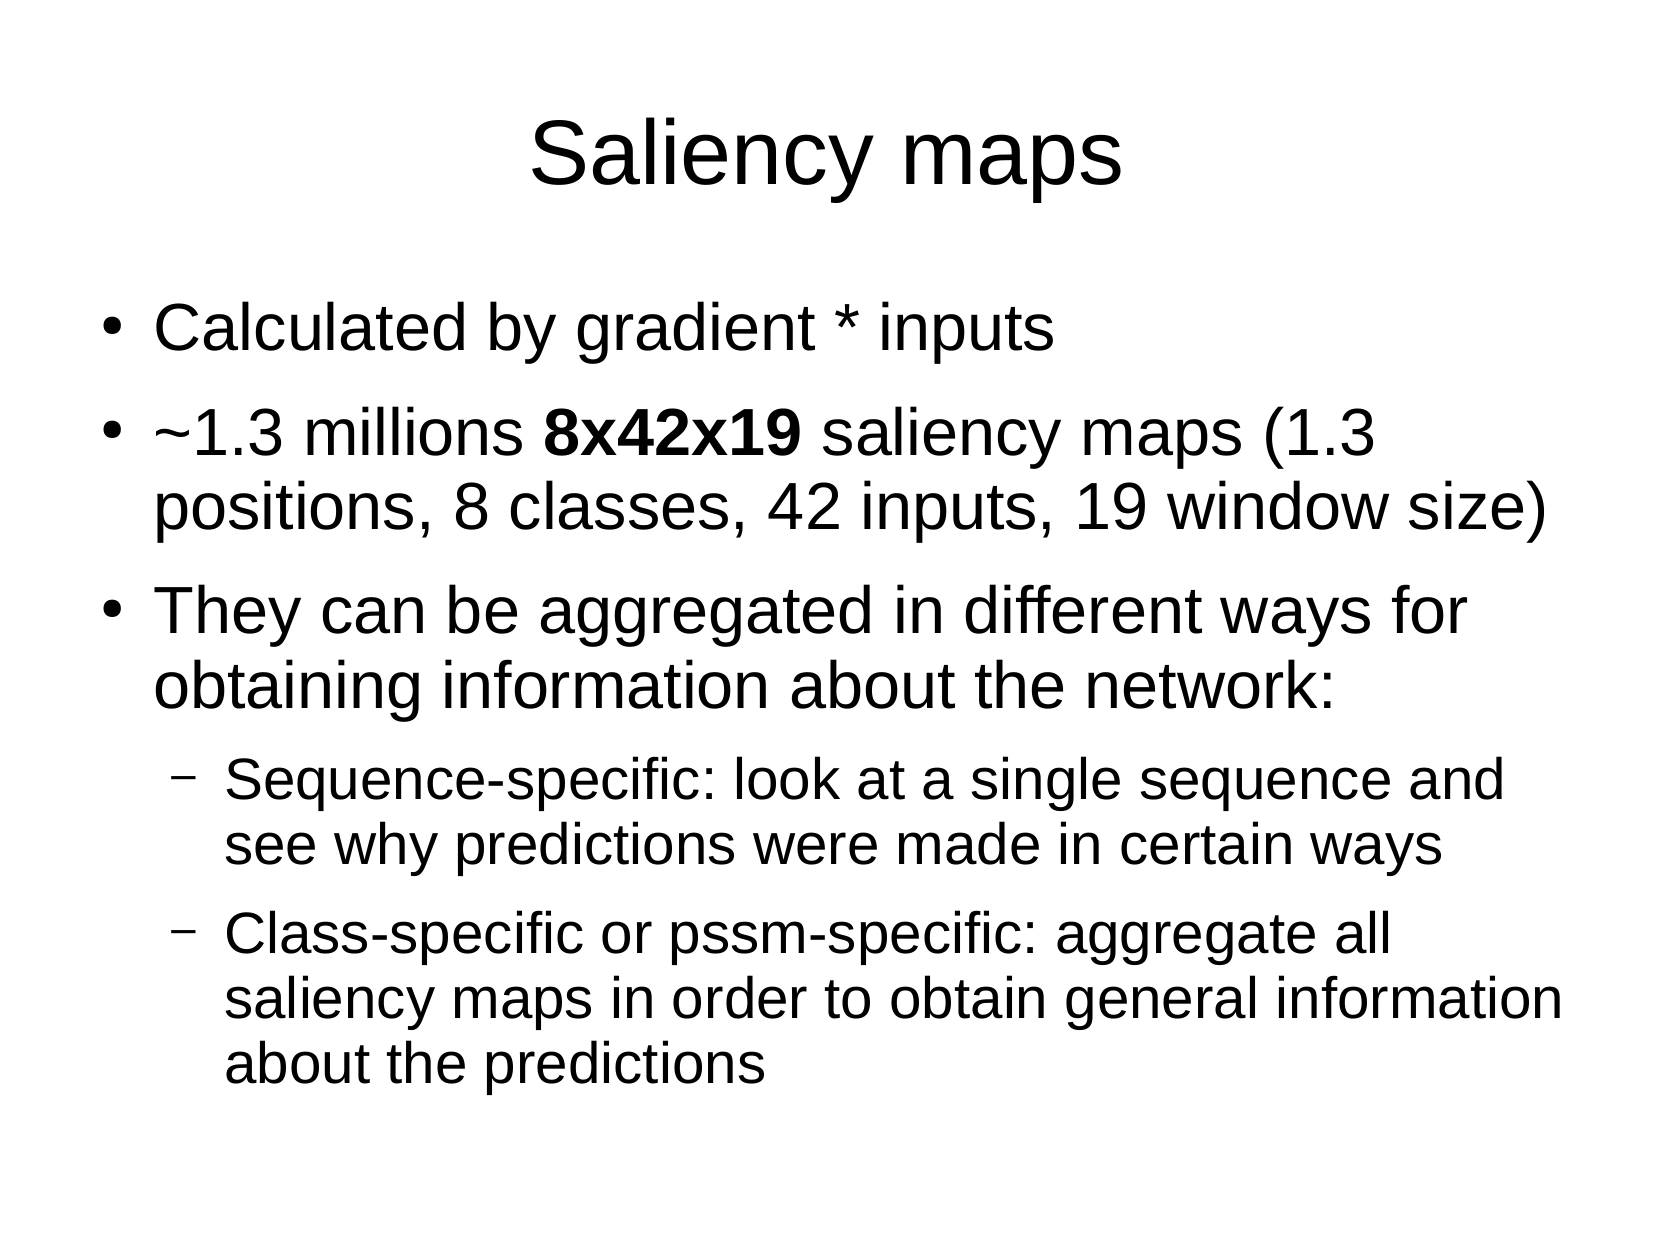

# Saliency maps
Calculated by gradient * inputs
~1.3 millions 8x42x19 saliency maps (1.3 positions, 8 classes, 42 inputs, 19 window size)
They can be aggregated in different ways for obtaining information about the network:
Sequence-specific: look at a single sequence and see why predictions were made in certain ways
Class-specific or pssm-specific: aggregate all saliency maps in order to obtain general information about the predictions